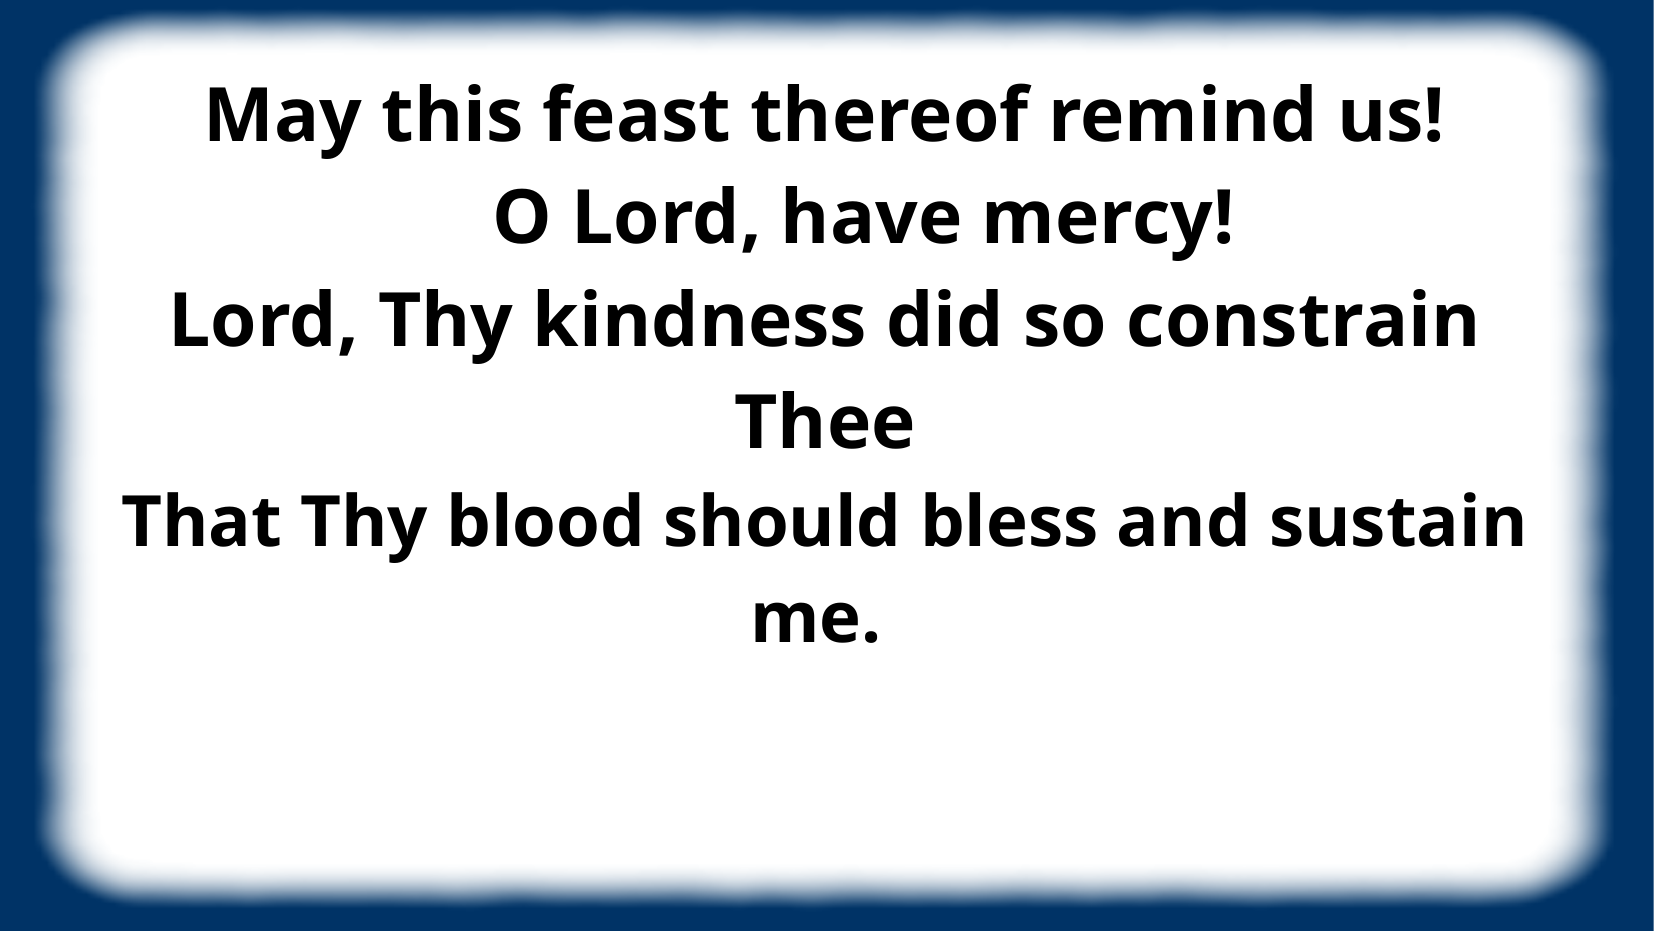

May this feast thereof remind us!
 O Lord, have mercy!
Lord, Thy kindness did so constrain Thee
That Thy blood should bless and sustain me.